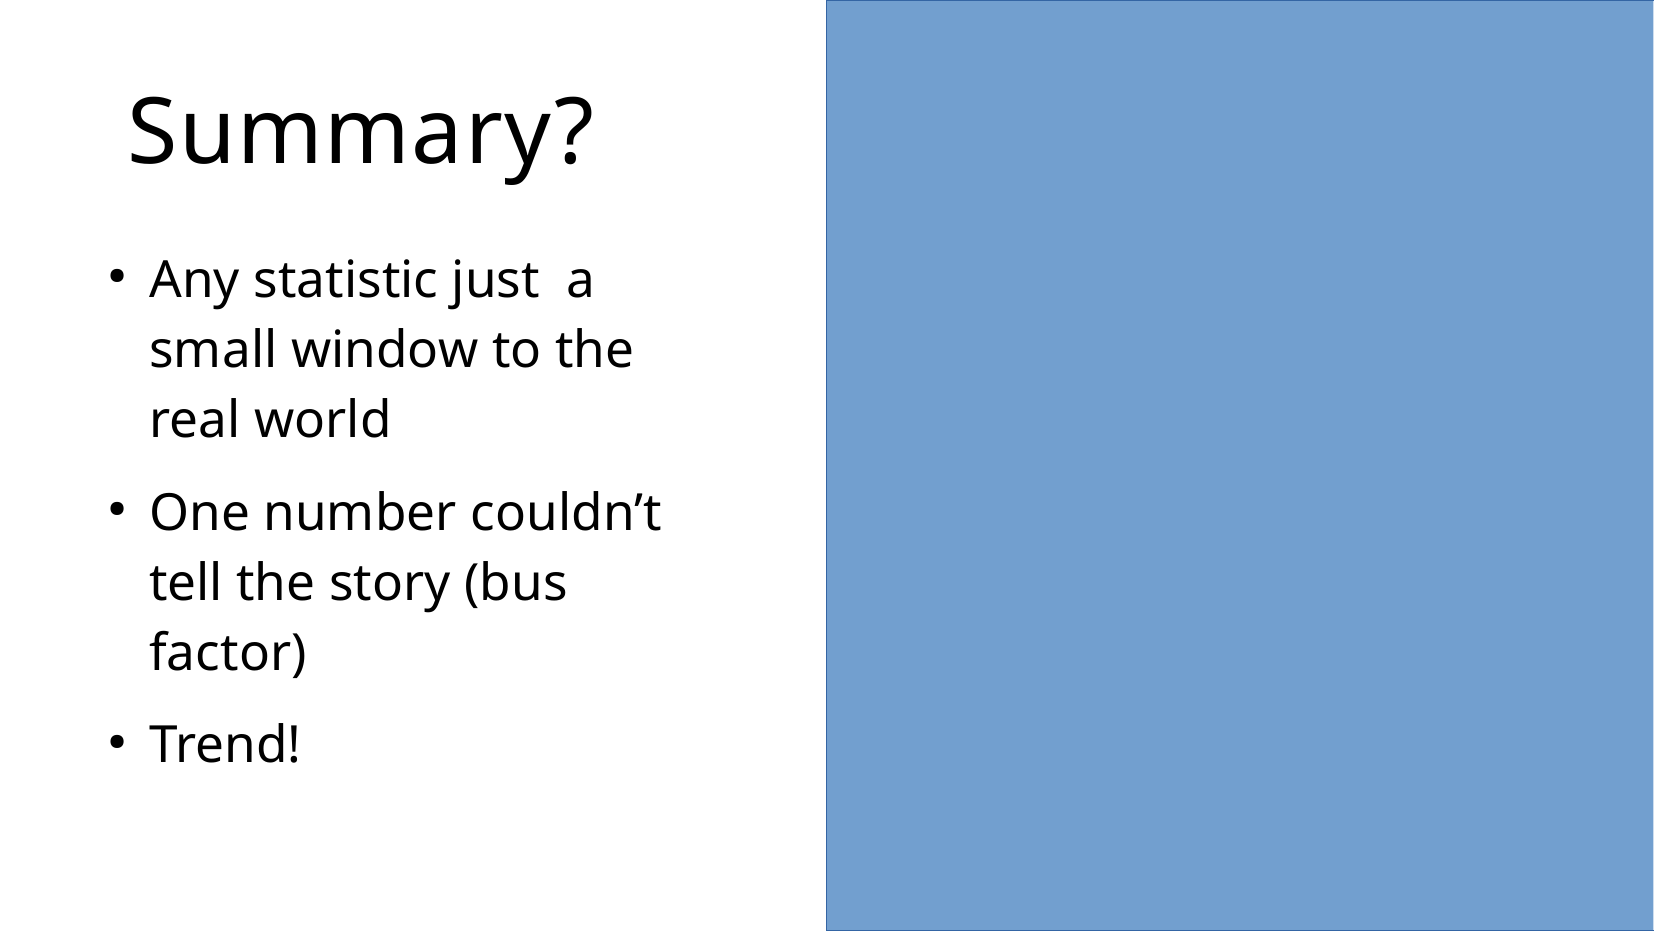

# Summary?
Any statistic just a small window to the real world
One number couldn’t tell the story (bus factor)
Trend!